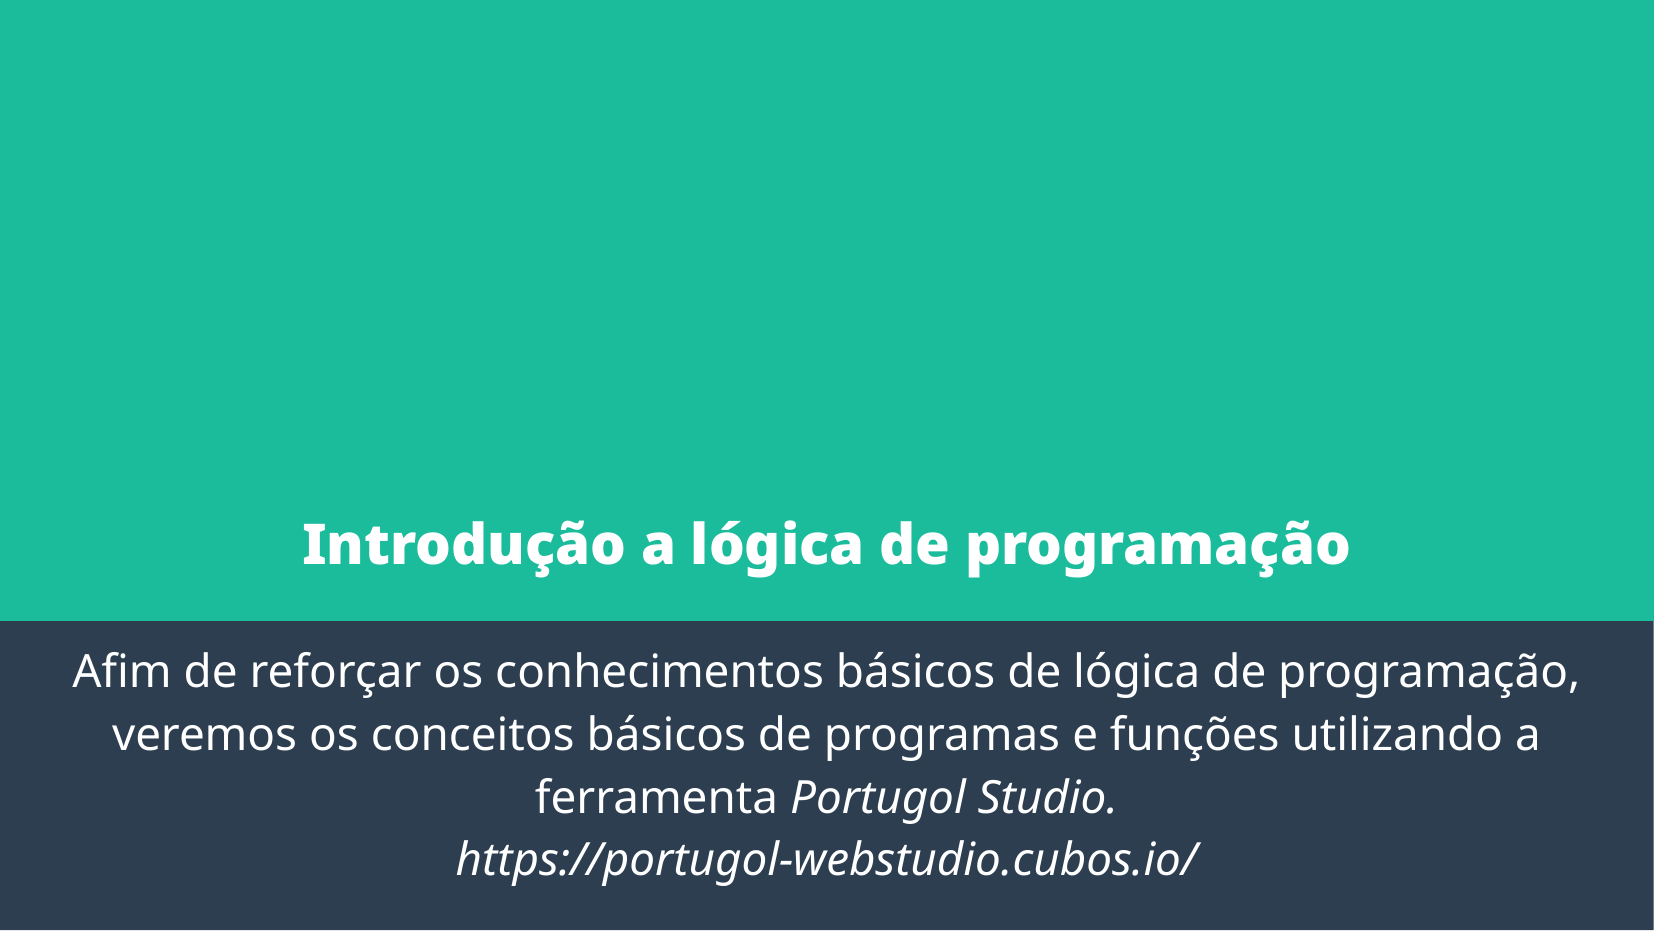

# Introdução a lógica de programação
Afim de reforçar os conhecimentos básicos de lógica de programação, veremos os conceitos básicos de programas e funções utilizando a ferramenta Portugol Studio.
https://portugol-webstudio.cubos.io/